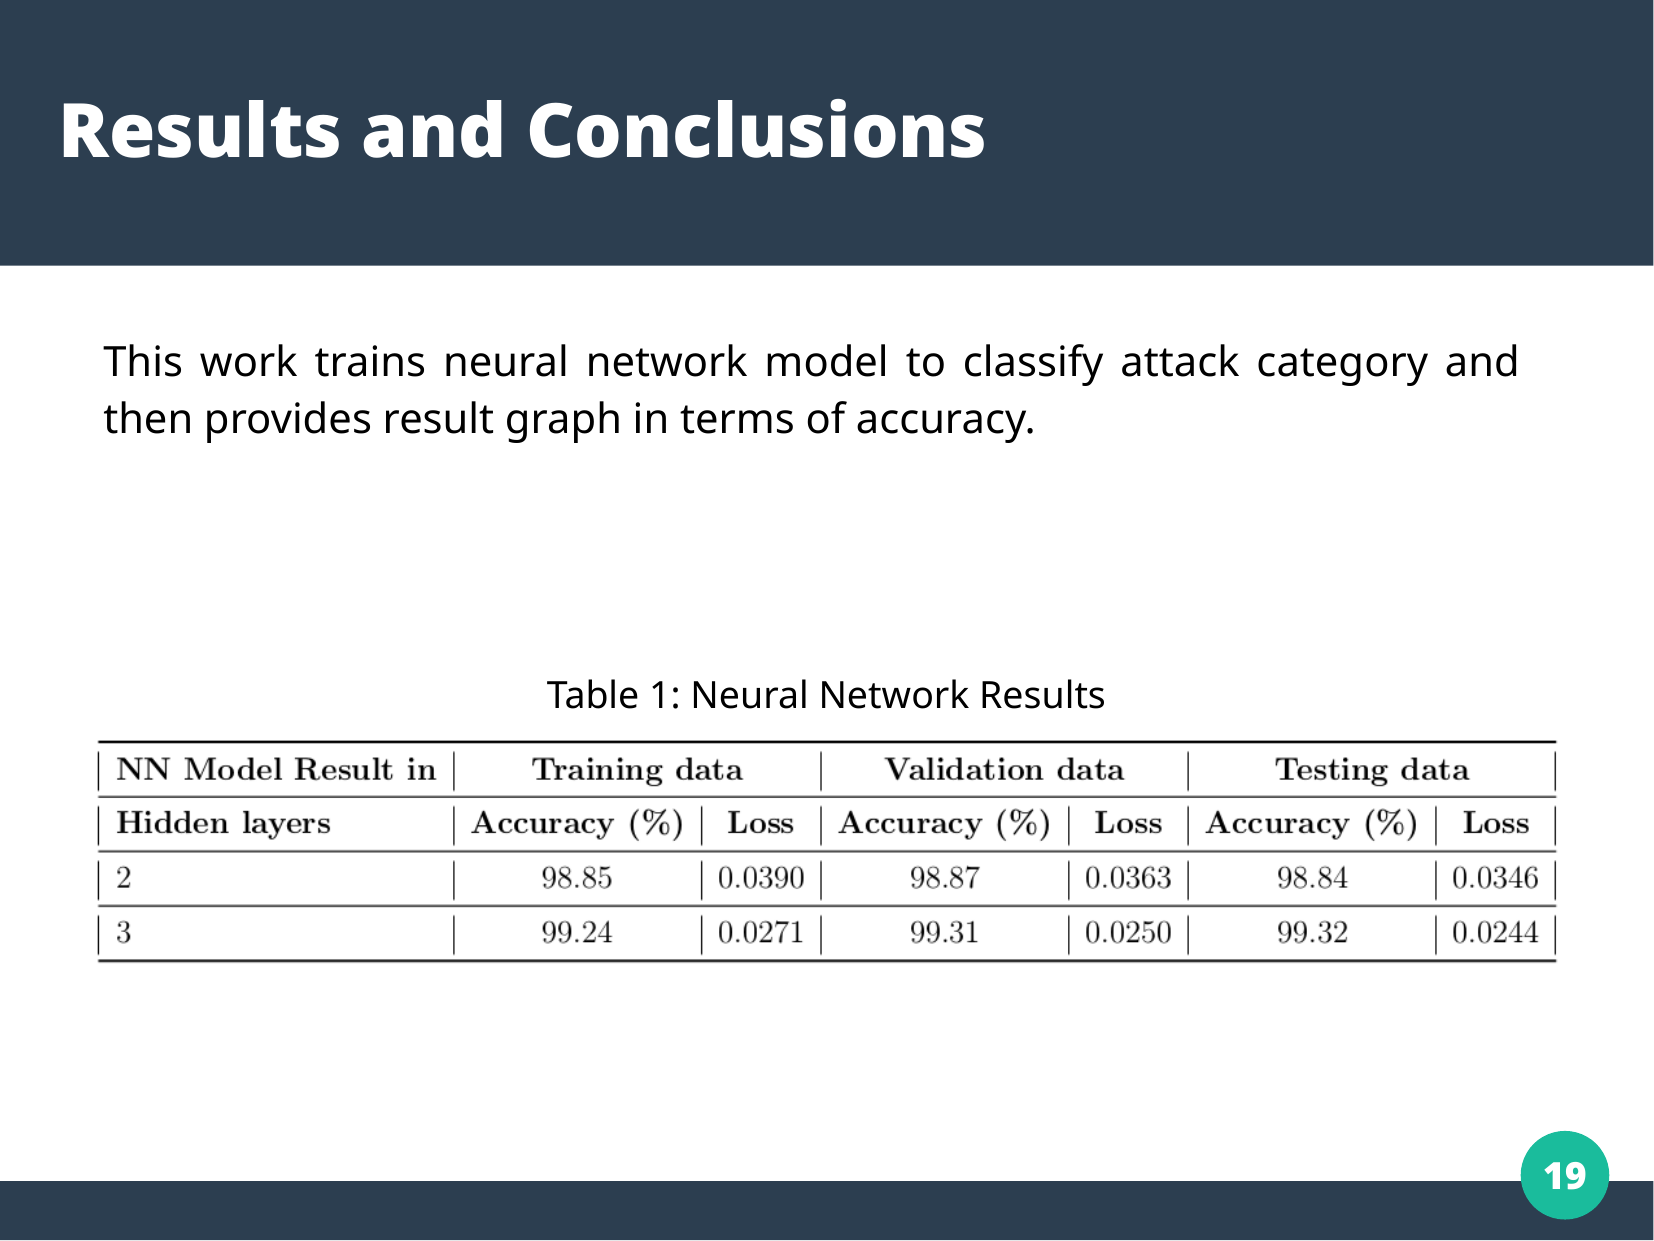

# Results and Conclusions
This work trains neural network model to classify attack category and then provides result graph in terms of accuracy.
Table 1: Neural Network Results
19